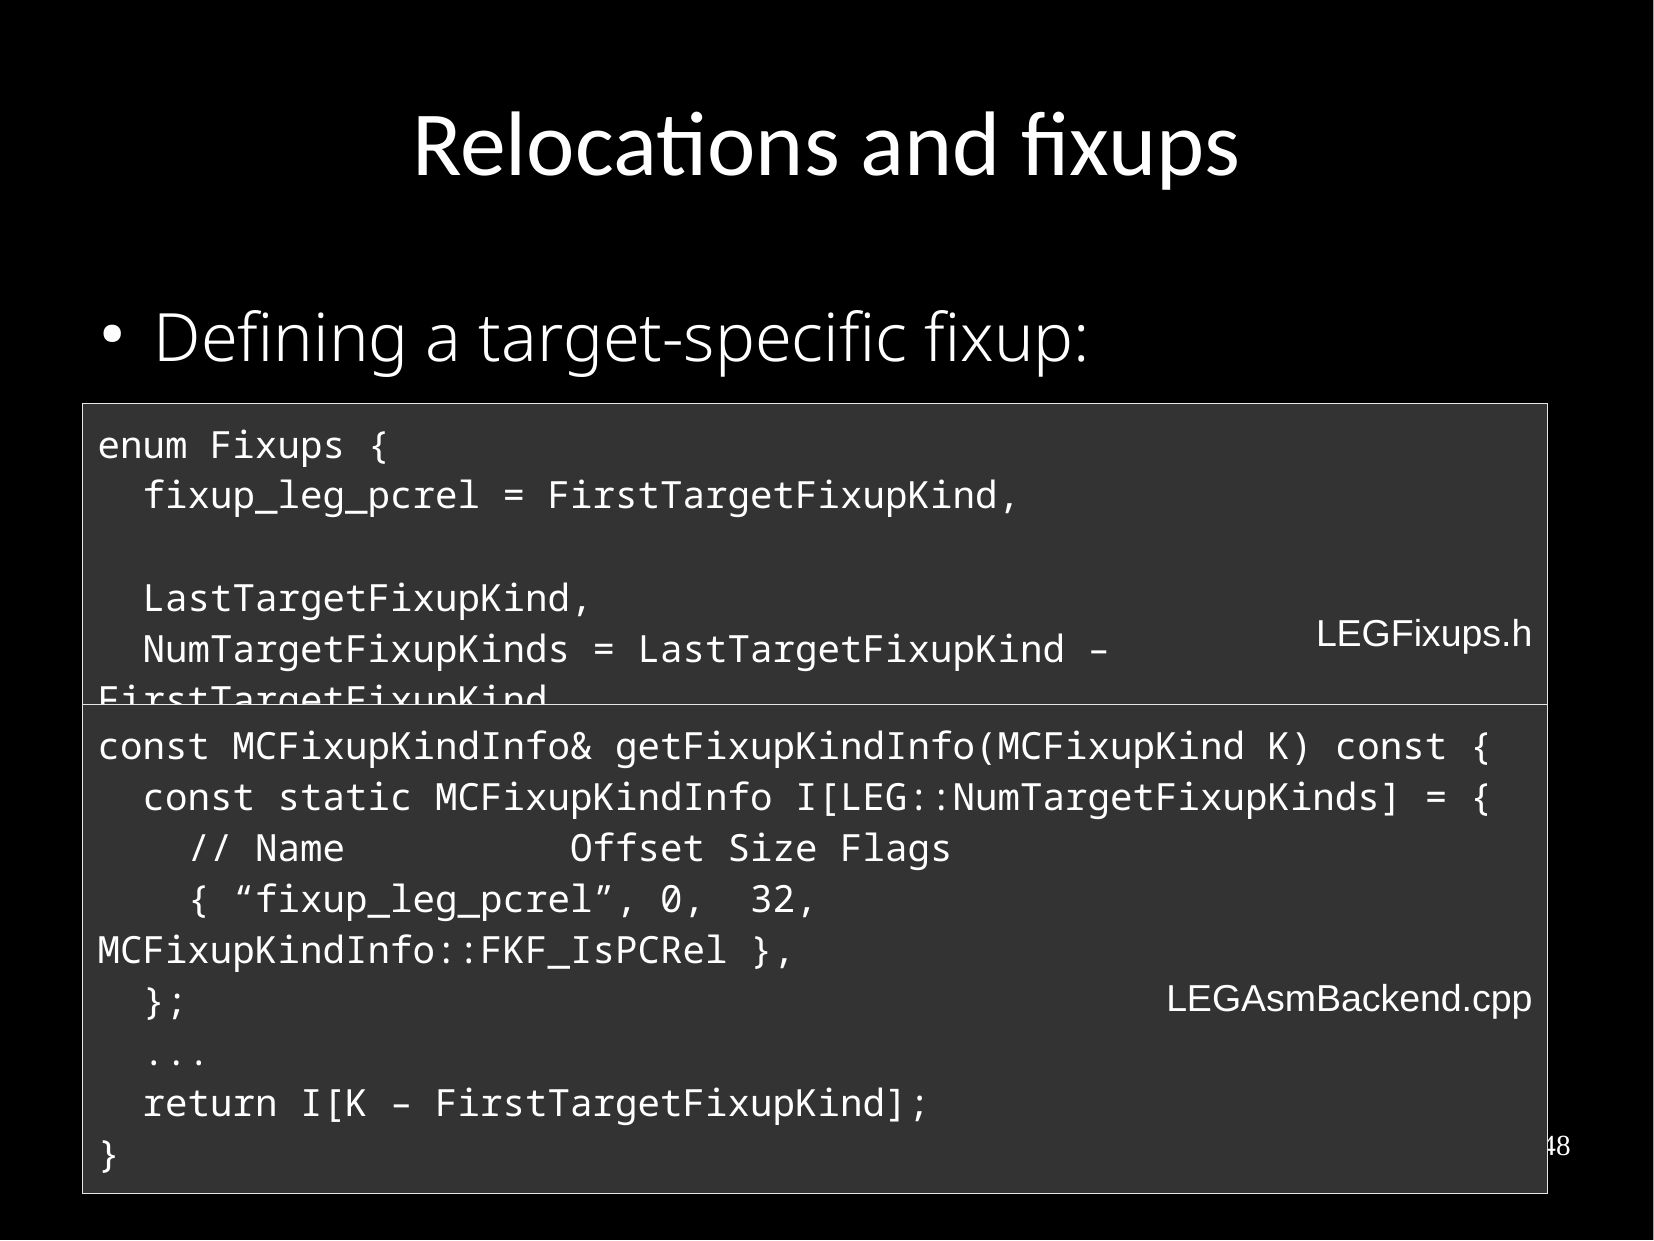

# Relocations and fixups
Defining a target-specific fixup:
enum Fixups {
 fixup_leg_pcrel = FirstTargetFixupKind,
 LastTargetFixupKind,
 NumTargetFixupKinds = LastTargetFixupKind – FirstTargetFixupKind
};
LEGFixups.h
const MCFixupKindInfo& getFixupKindInfo(MCFixupKind K) const {
 const static MCFixupKindInfo I[LEG::NumTargetFixupKinds] = {
 // Name Offset Size Flags
 { “fixup_leg_pcrel”, 0, 32, MCFixupKindInfo::FKF_IsPCRel },
 };
 ...
 return I[K – FirstTargetFixupKind];
}
LEGAsmBackend.cpp
48